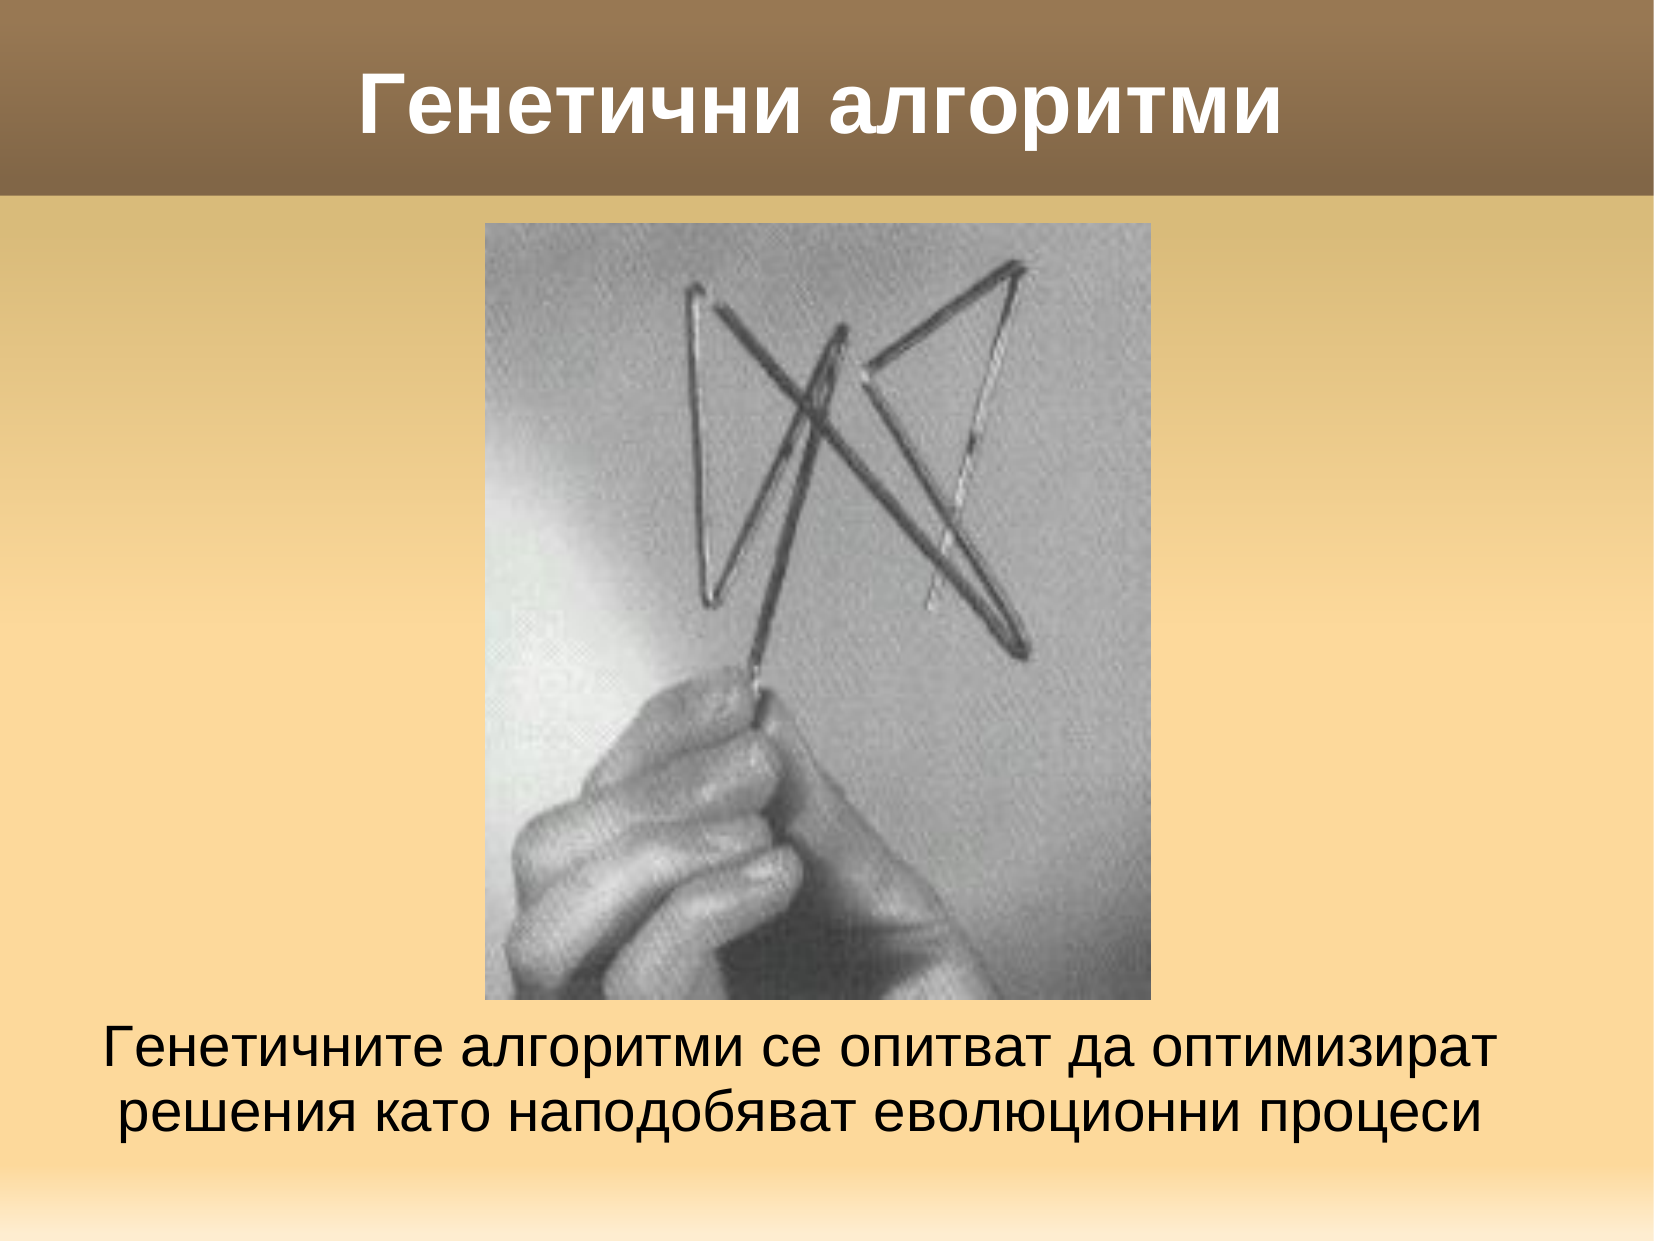

# Генетични алгоритми
Генетичните алгоритми се опитват да оптимизират решения като наподобяват еволюционни процеси